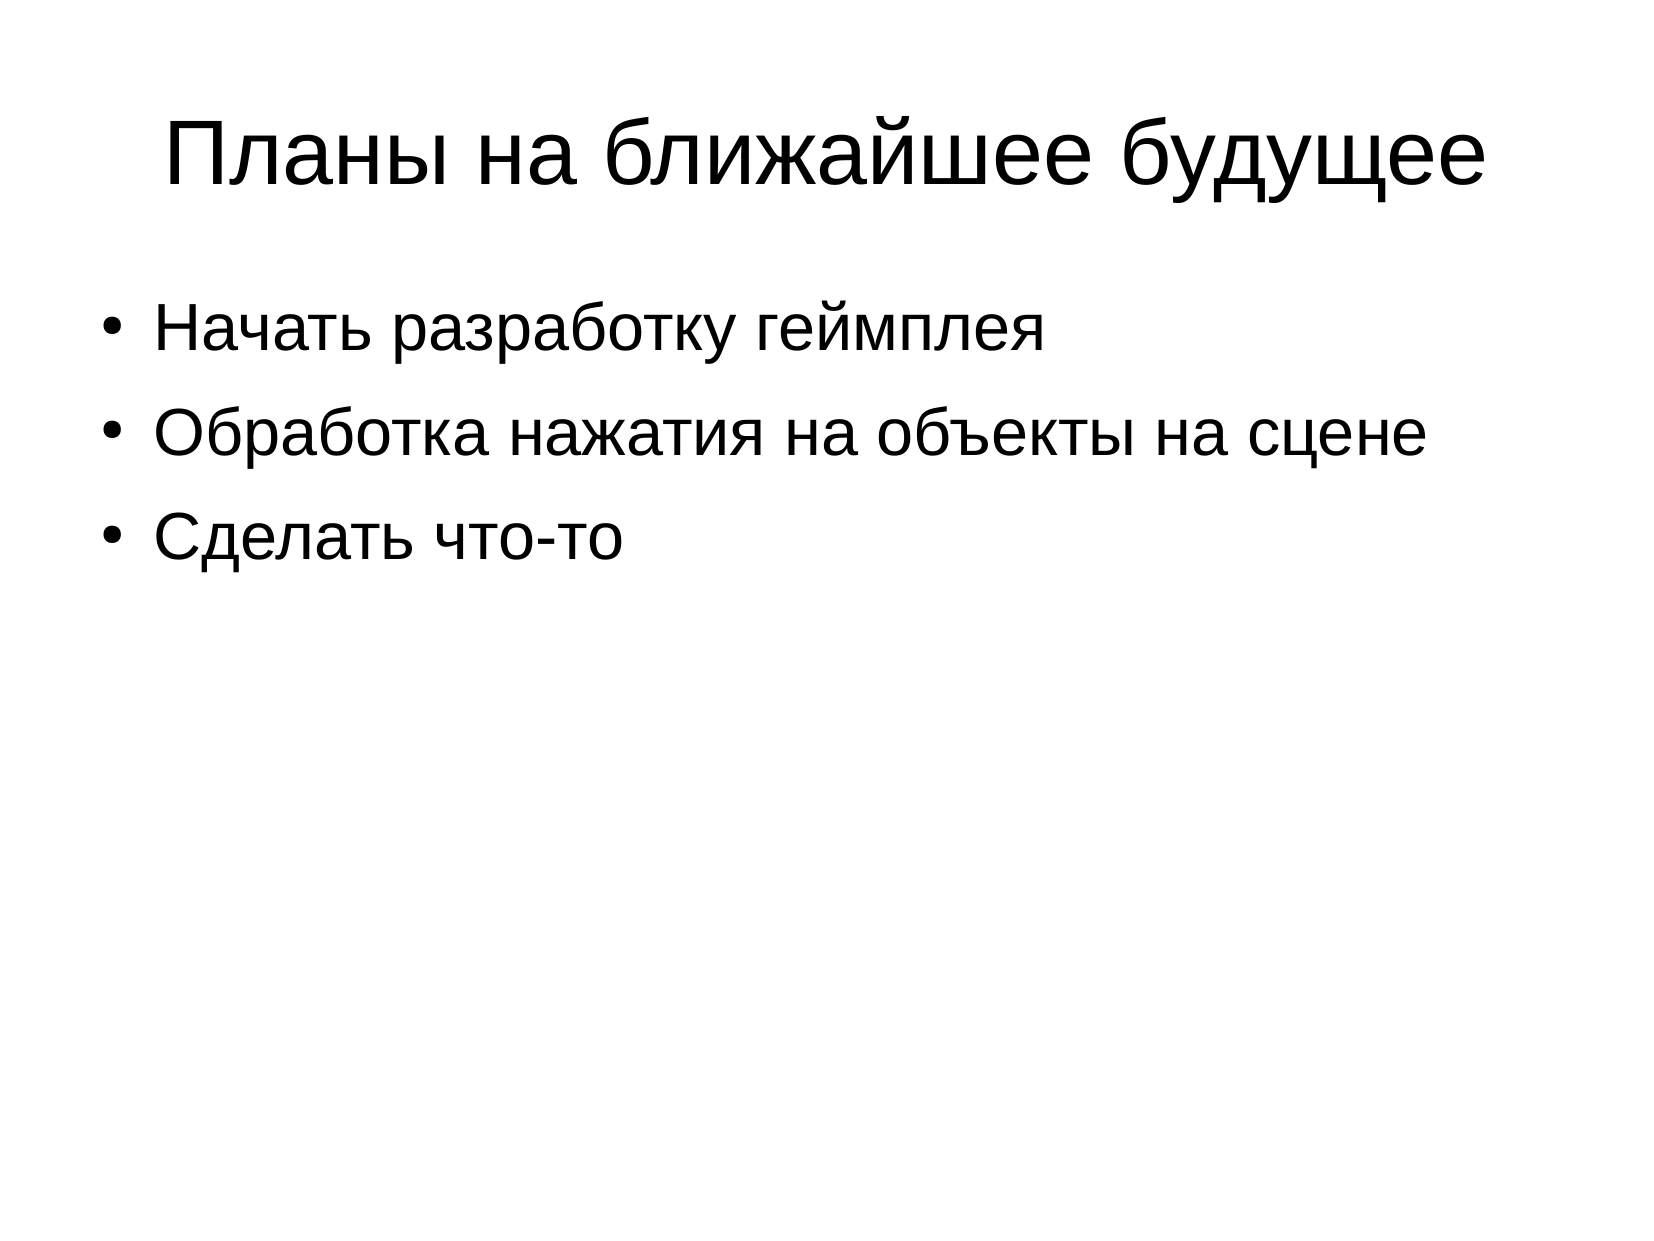

# Планы на ближайшее будущее
Начать разработку геймплея
Обработка нажатия на объекты на сцене
Сделать что-то